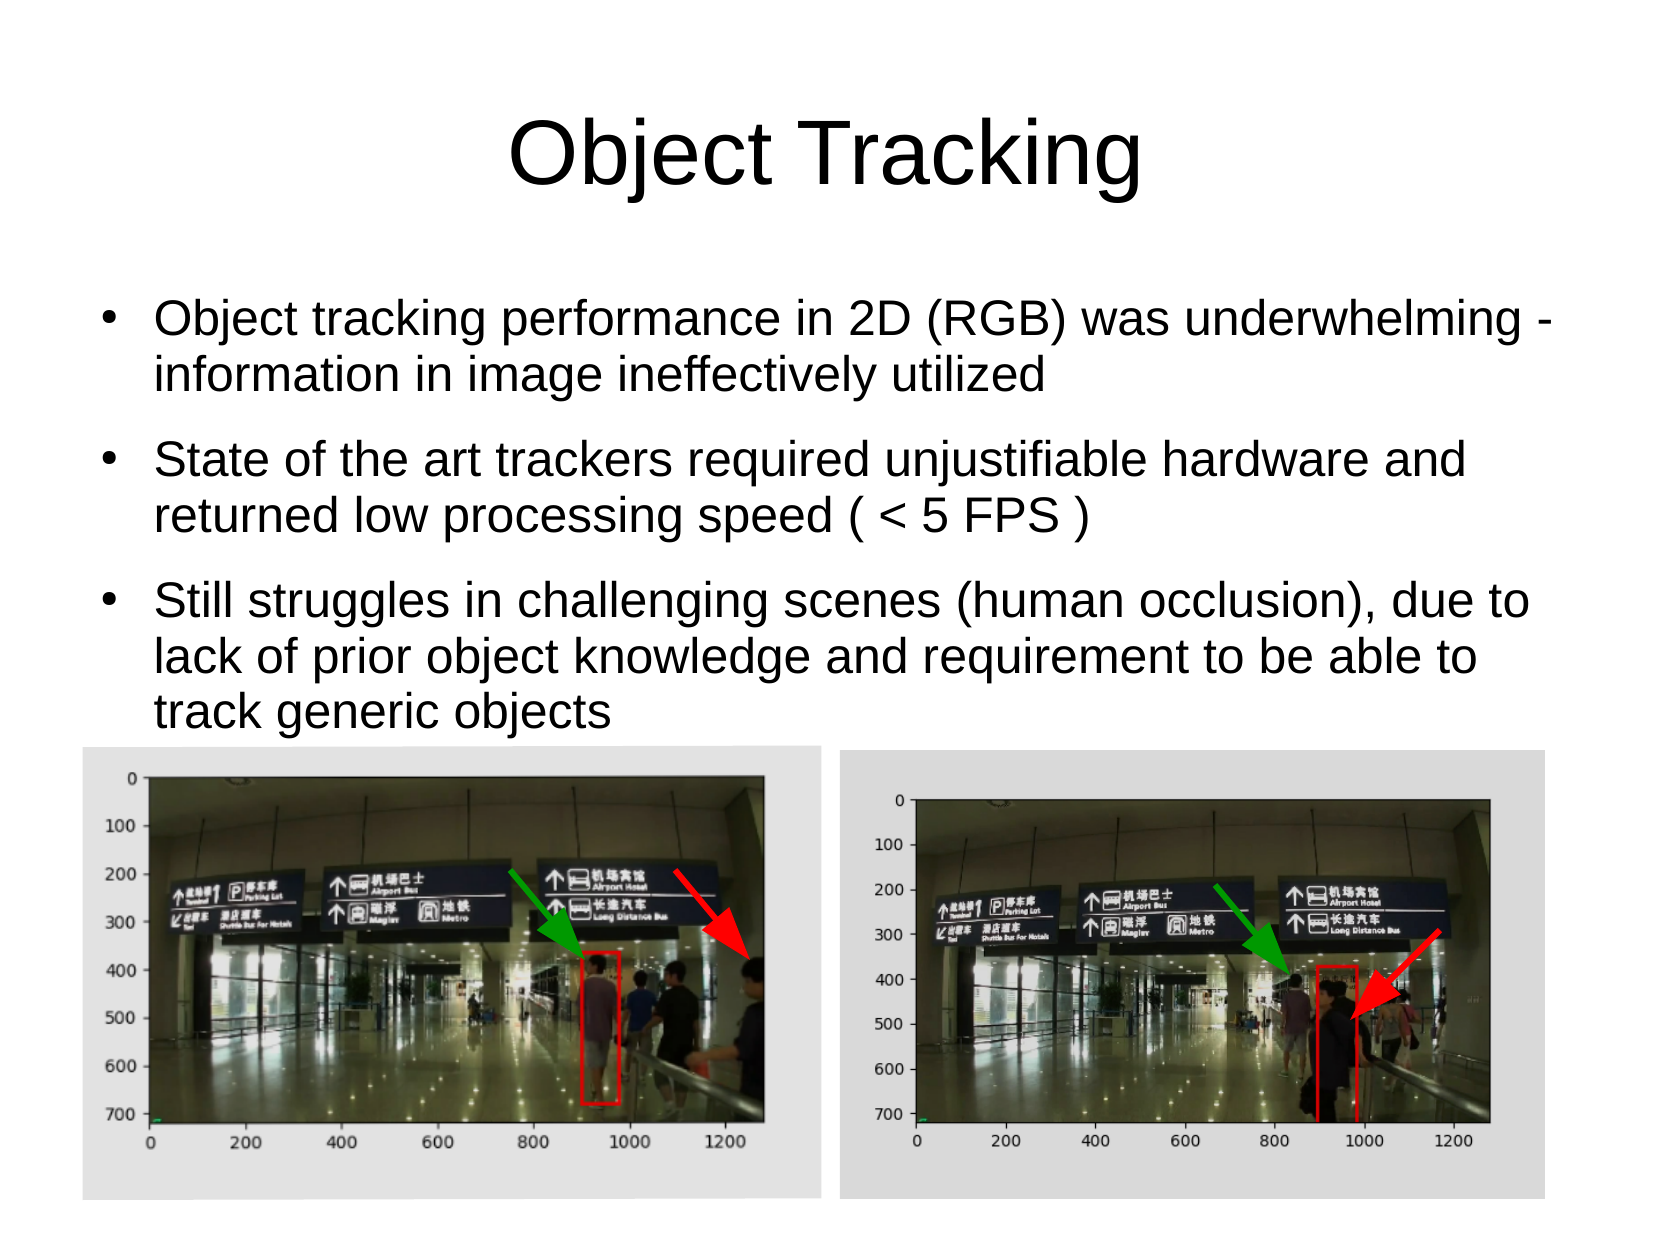

# Object Tracking
Object tracking performance in 2D (RGB) was underwhelming - information in image ineffectively utilized
State of the art trackers required unjustifiable hardware and returned low processing speed ( < 5 FPS )
Still struggles in challenging scenes (human occlusion), due to lack of prior object knowledge and requirement to be able to track generic objects